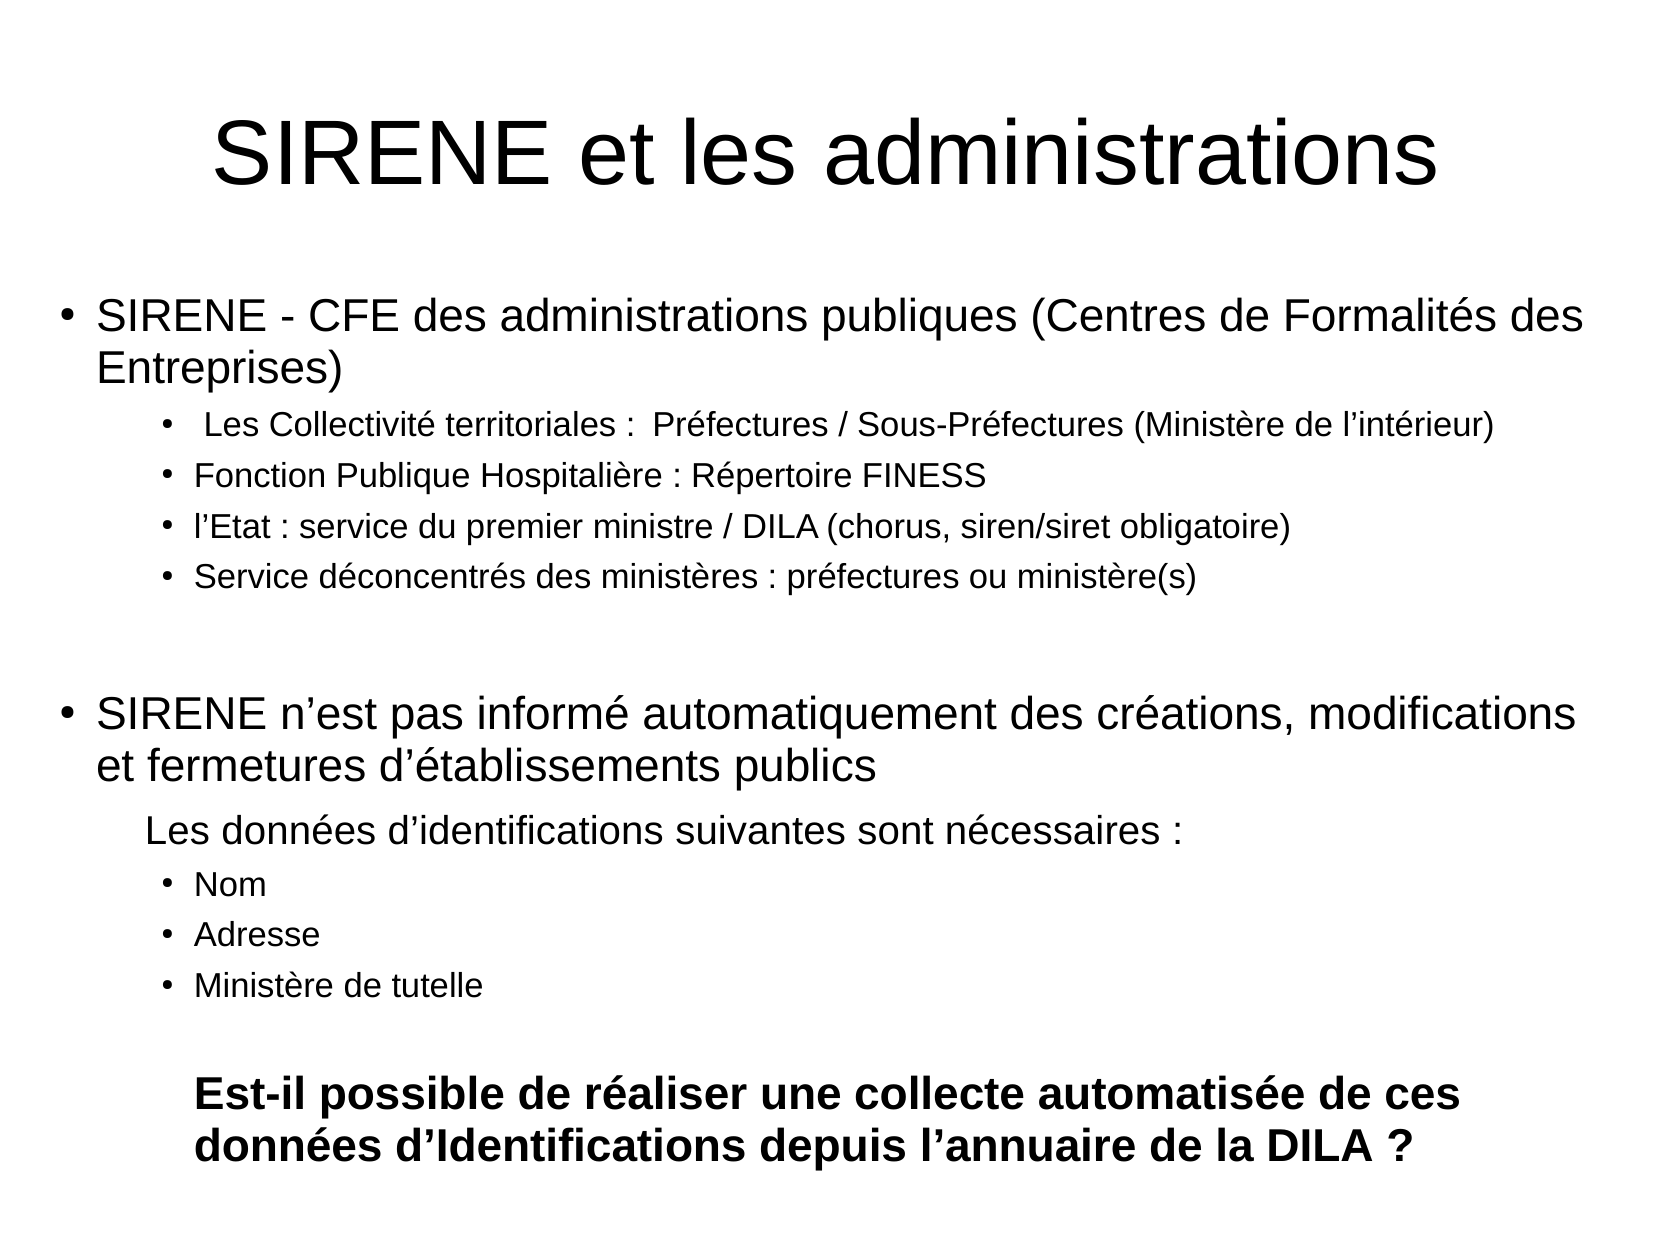

# SIRENE et les administrations
SIRENE - CFE des administrations publiques (Centres de Formalités des Entreprises)
 Les Collectivité territoriales :	Préfectures / Sous-Préfectures (Ministère de l’intérieur)
Fonction Publique Hospitalière : Répertoire FINESS
l’Etat : service du premier ministre / DILA (chorus, siren/siret obligatoire)
Service déconcentrés des ministères : préfectures ou ministère(s)
SIRENE n’est pas informé automatiquement des créations, modifications et fermetures d’établissements publics
Les données d’identifications suivantes sont nécessaires :
Nom
Adresse
Ministère de tutelle
Est-il possible de réaliser une collecte automatisée de ces
données d’Identifications depuis l’annuaire de la DILA ?